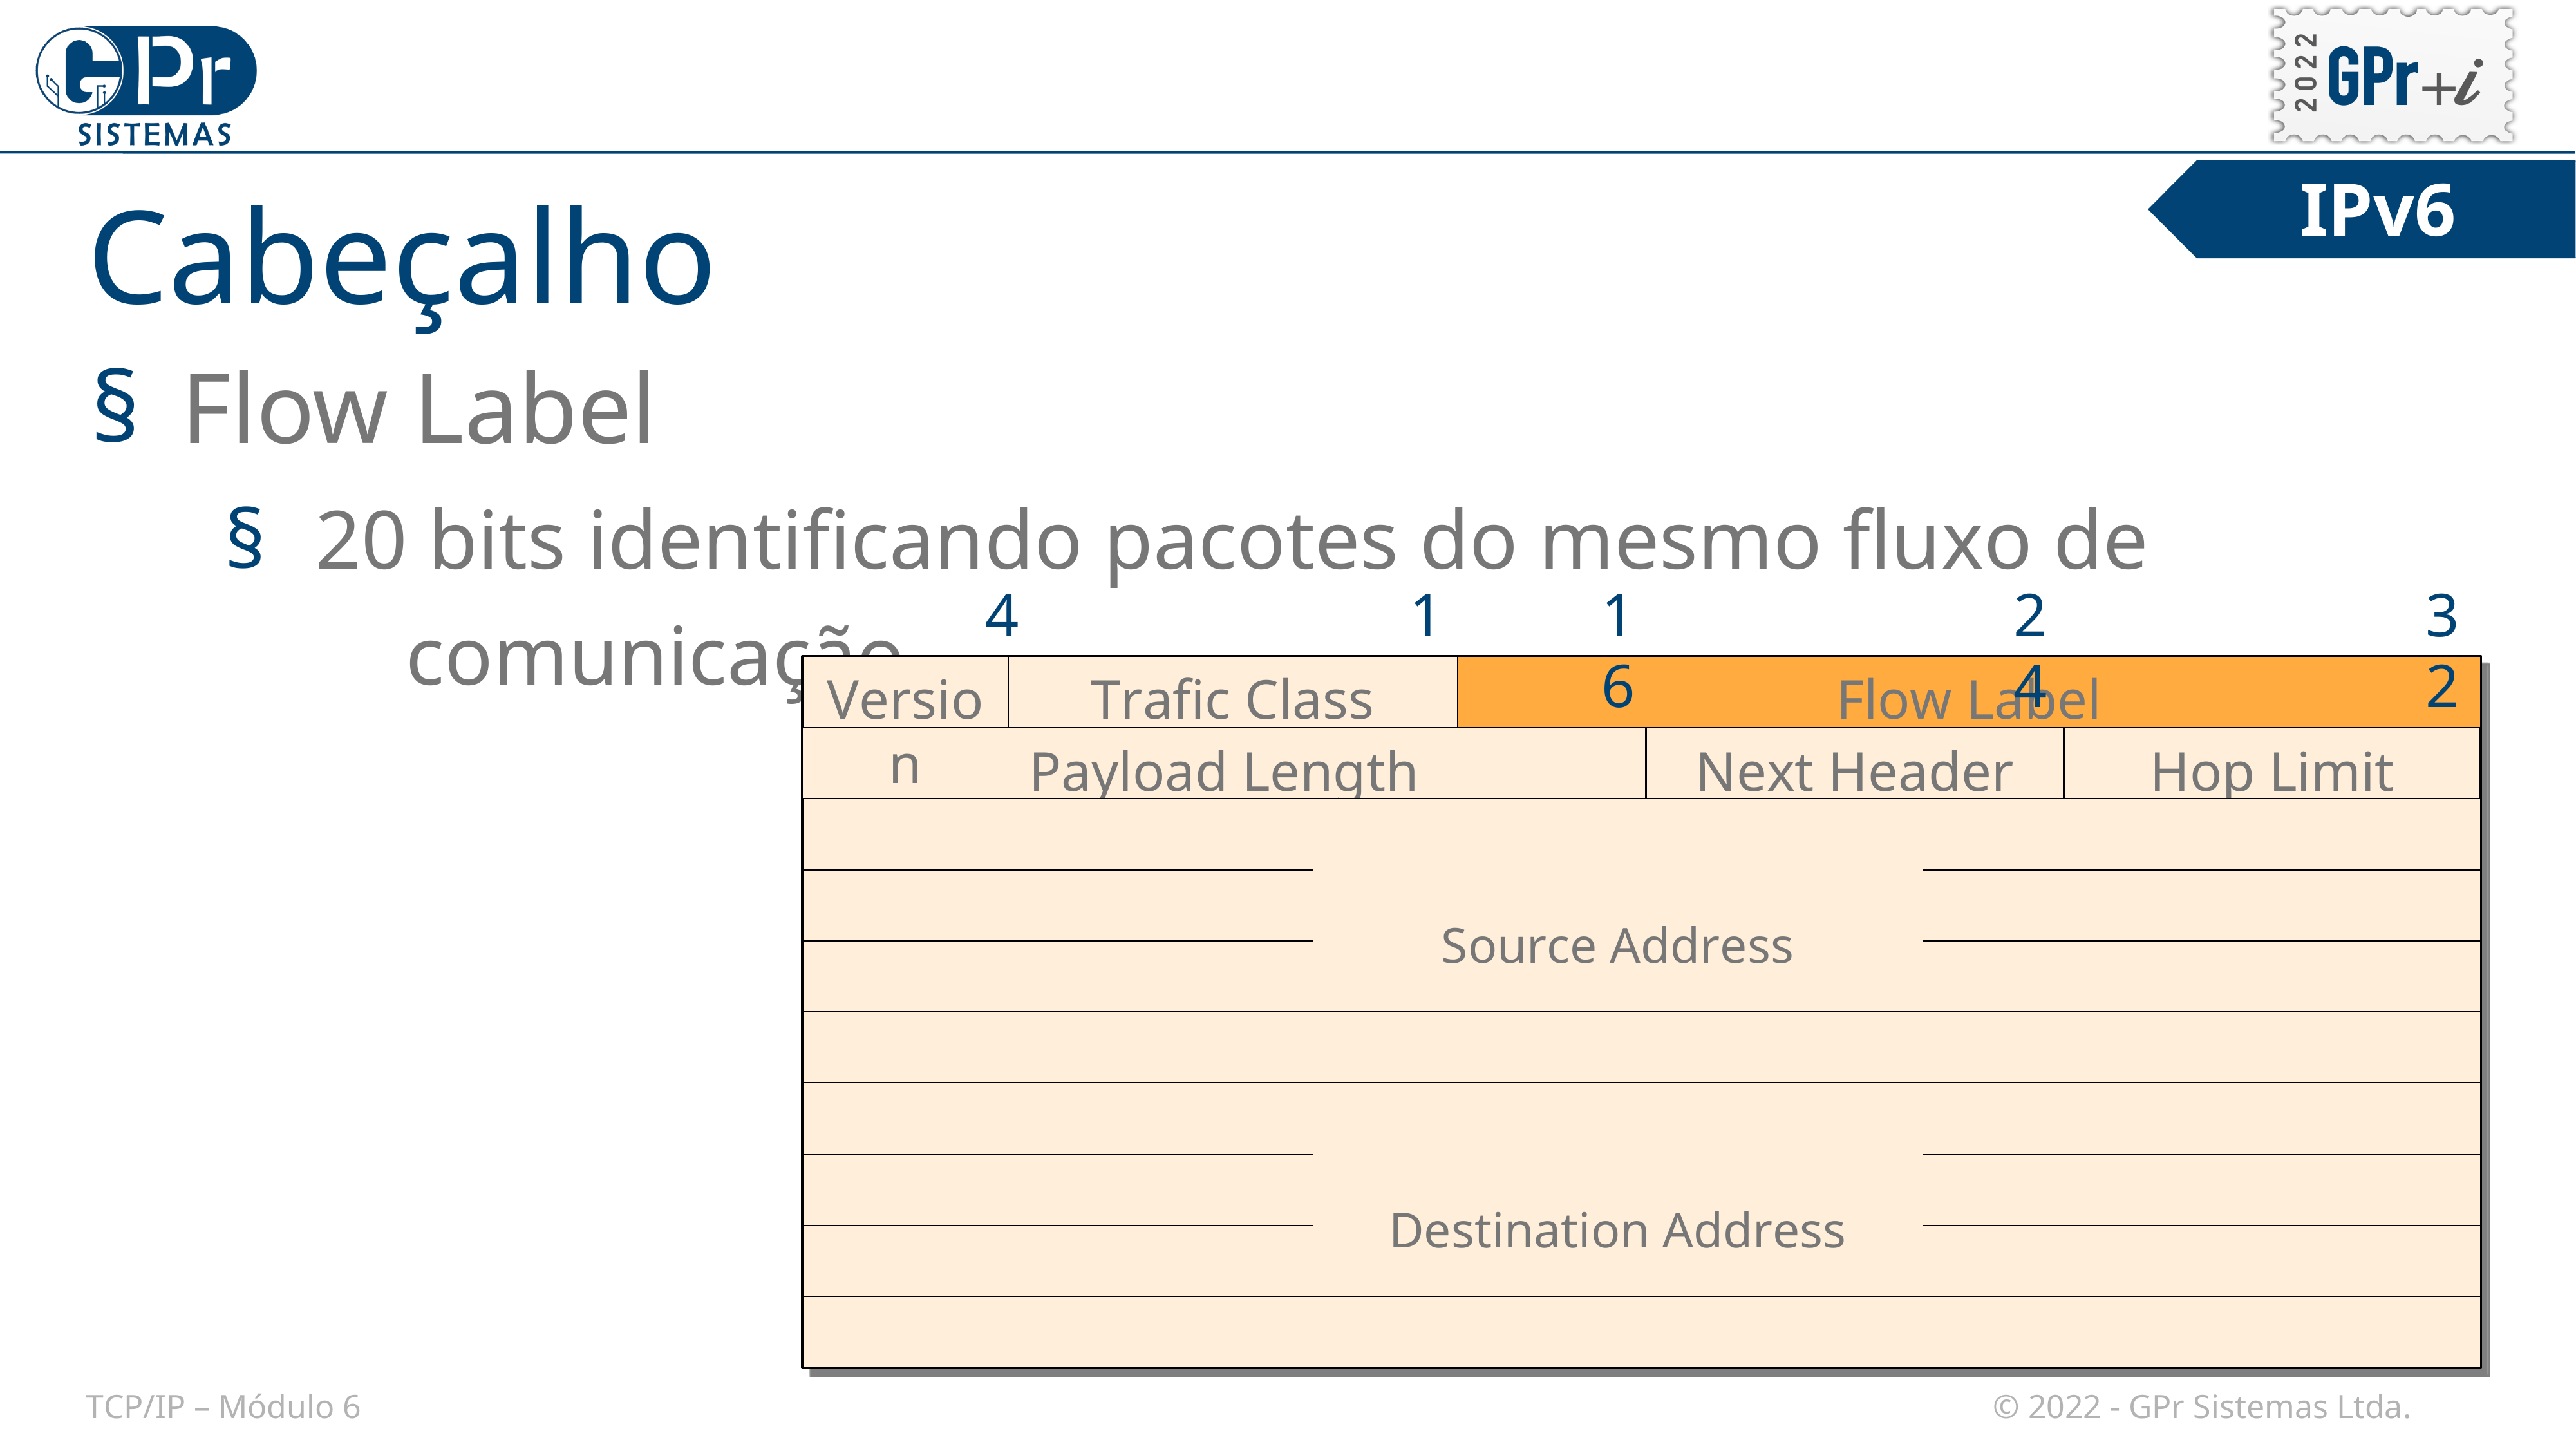

IPv6
Cabeçalho
# Flow Label
20 bits identificando pacotes do mesmo fluxo de comunicação
4
12
16
24
32
Version
Trafic Class
Flow Label
Next Header
Payload Length
Hop Limit
Source Address
Destination Address